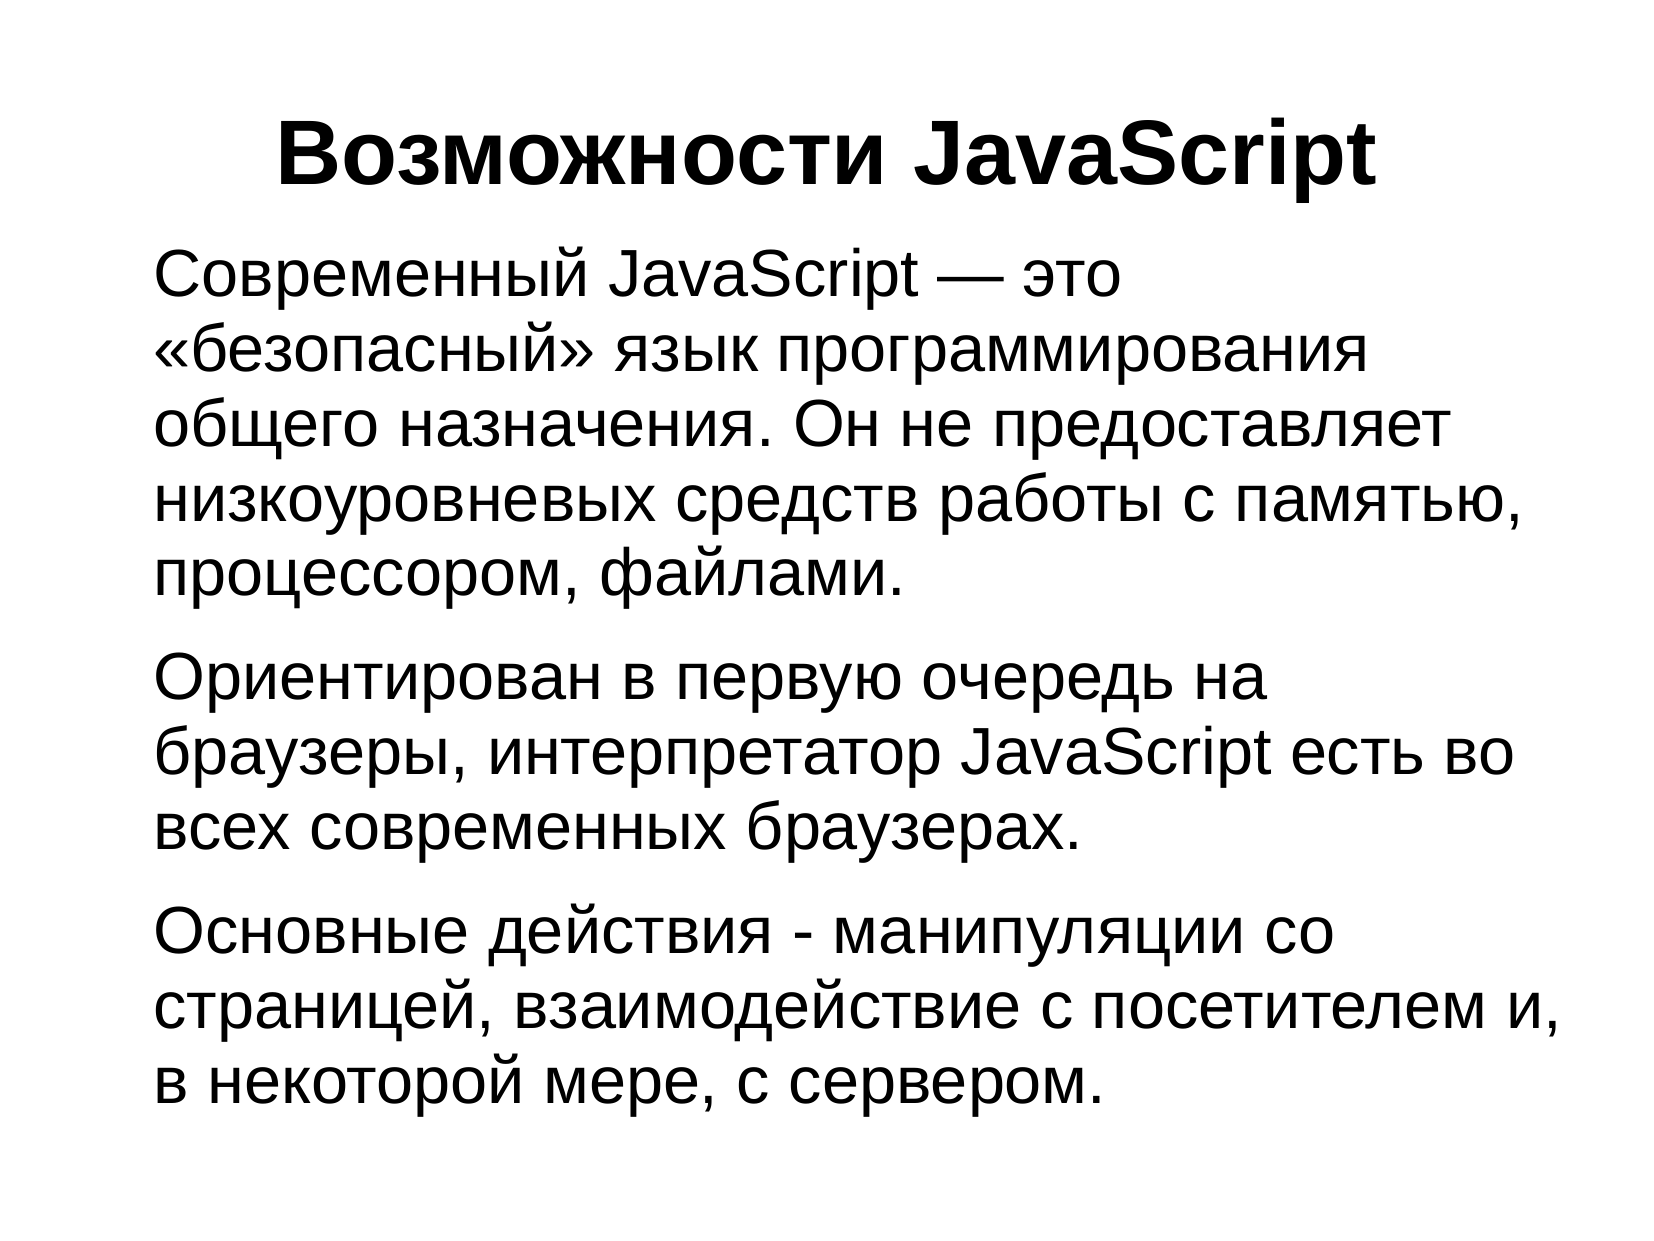

# Возможности JavaScript
Современный JavaScript — это «безопасный» язык программирования общего назначения. Он не предоставляет низкоуровневых средств работы с памятью, процессором, файлами.
Ориентирован в первую очередь на браузеры, интерпретатор JavaScript есть во всех современных браузерах.
Основные действия - манипуляции со страницей, взаимодействие с посетителем и, в некоторой мере, с сервером.